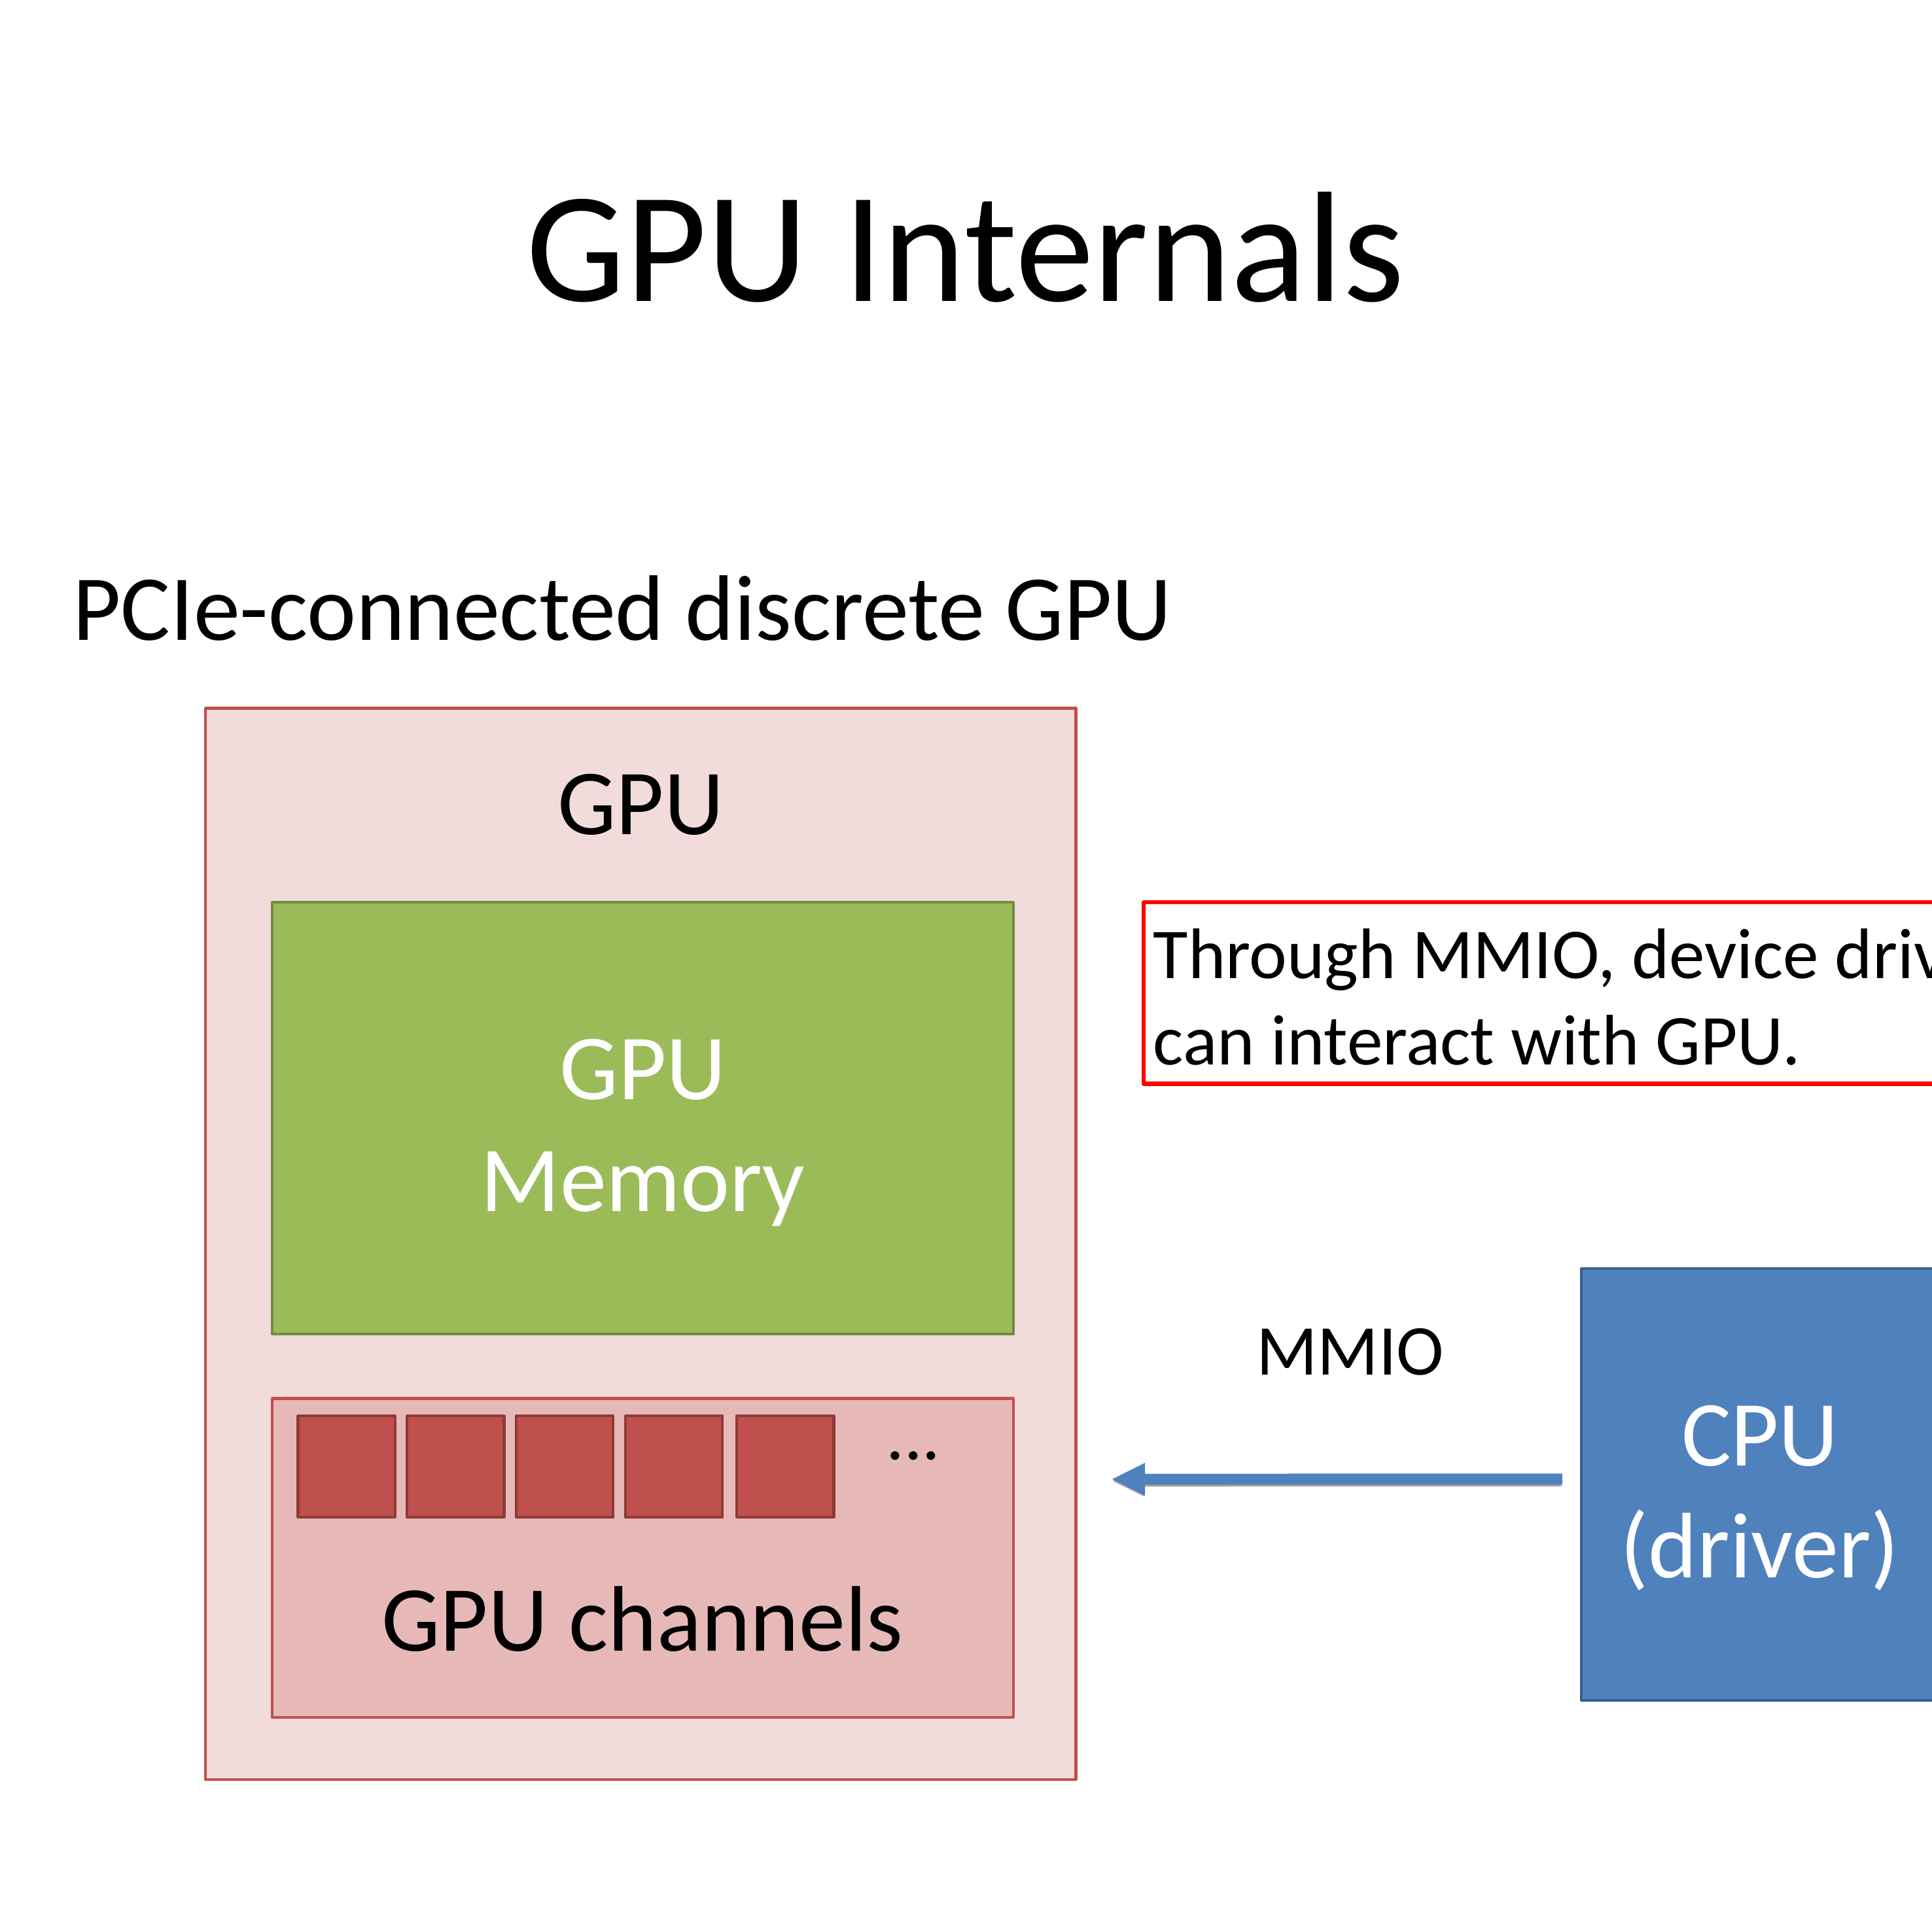

# GPU Internals
PCIe-connected discrete GPU
GPU
GPU
Memory
Through MMIO, device driver can interact with GPU.
MMIO
CPU
(driver)
GPU channels
…